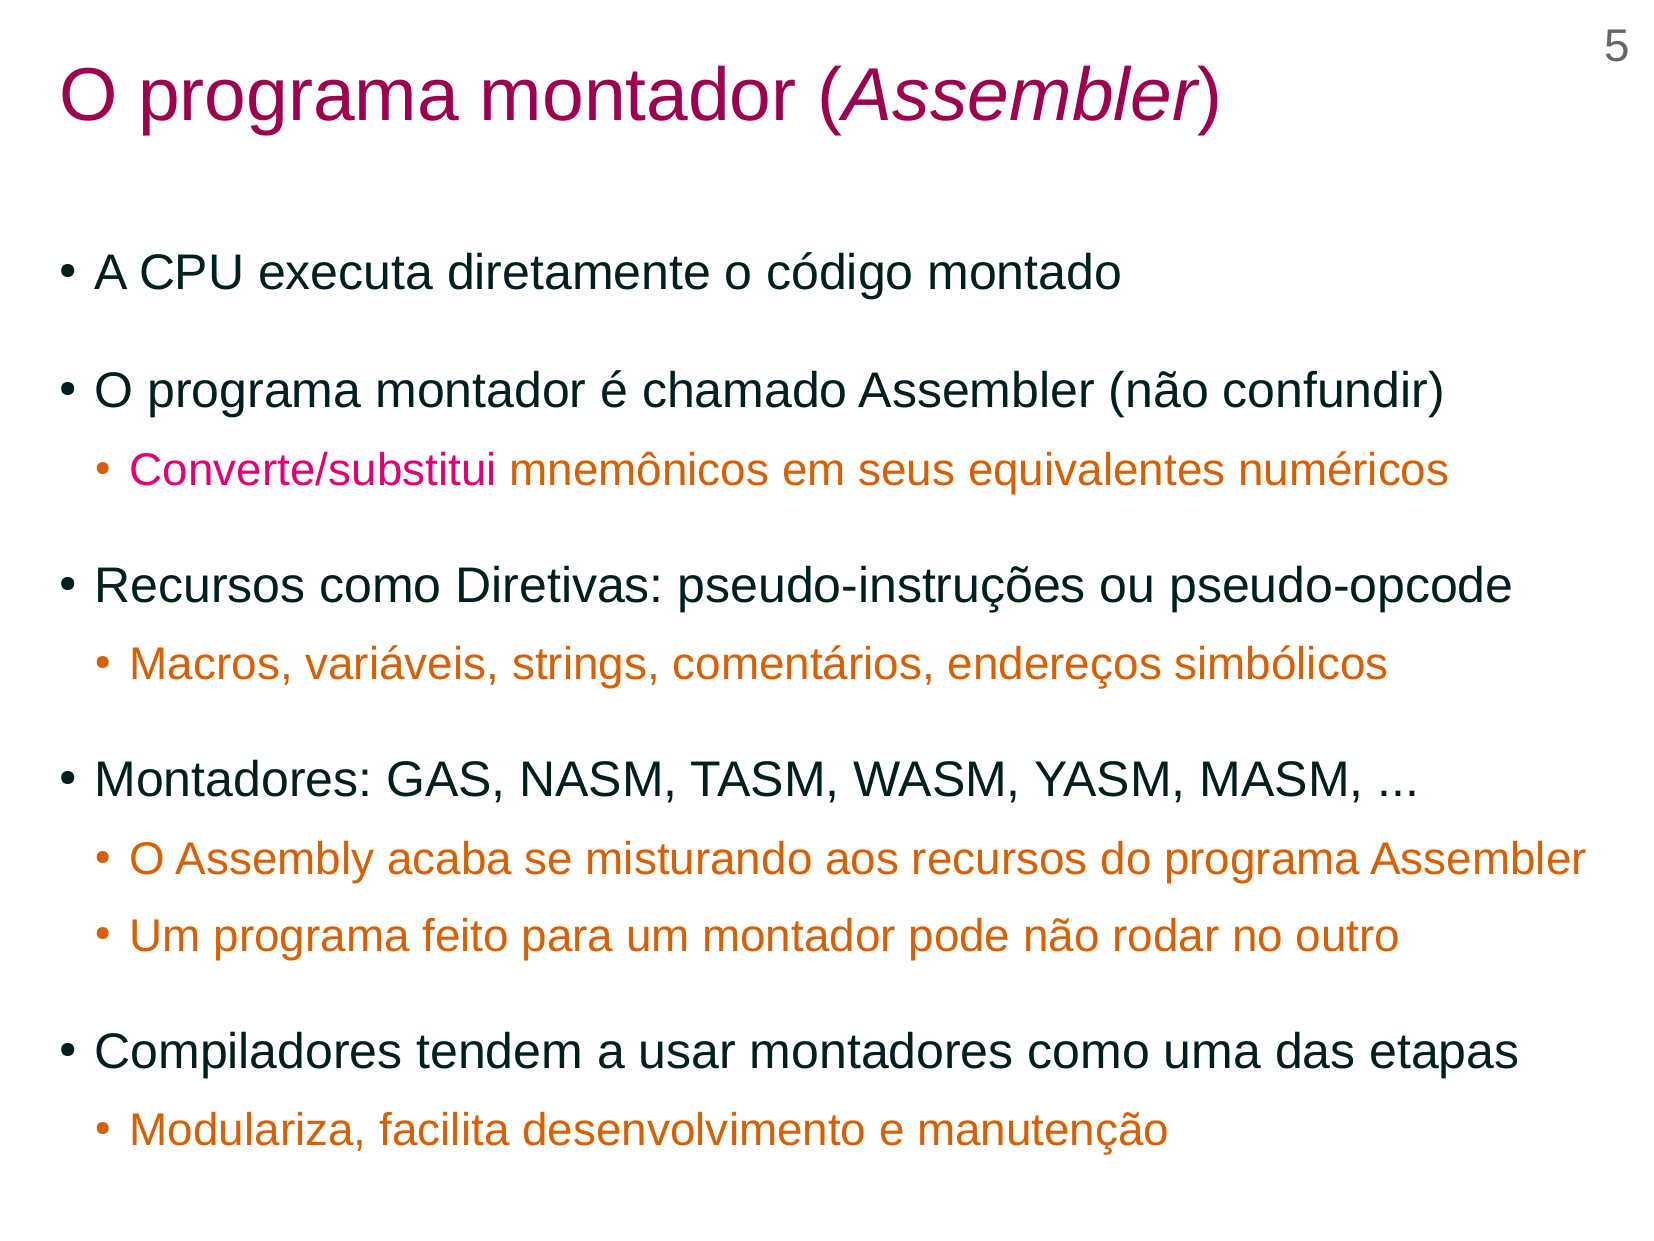

5
# O programa montador (Assembler)
A CPU executa diretamente o código montado
O programa montador é chamado Assembler (não confundir)
Converte/substitui mnemônicos em seus equivalentes numéricos
Recursos como Diretivas: pseudo-instruções ou pseudo-opcode
Macros, variáveis, strings, comentários, endereços simbólicos
Montadores: GAS, NASM, TASM, WASM, YASM, MASM, ...
O Assembly acaba se misturando aos recursos do programa Assembler
Um programa feito para um montador pode não rodar no outro
Compiladores tendem a usar montadores como uma das etapas
Modulariza, facilita desenvolvimento e manutenção